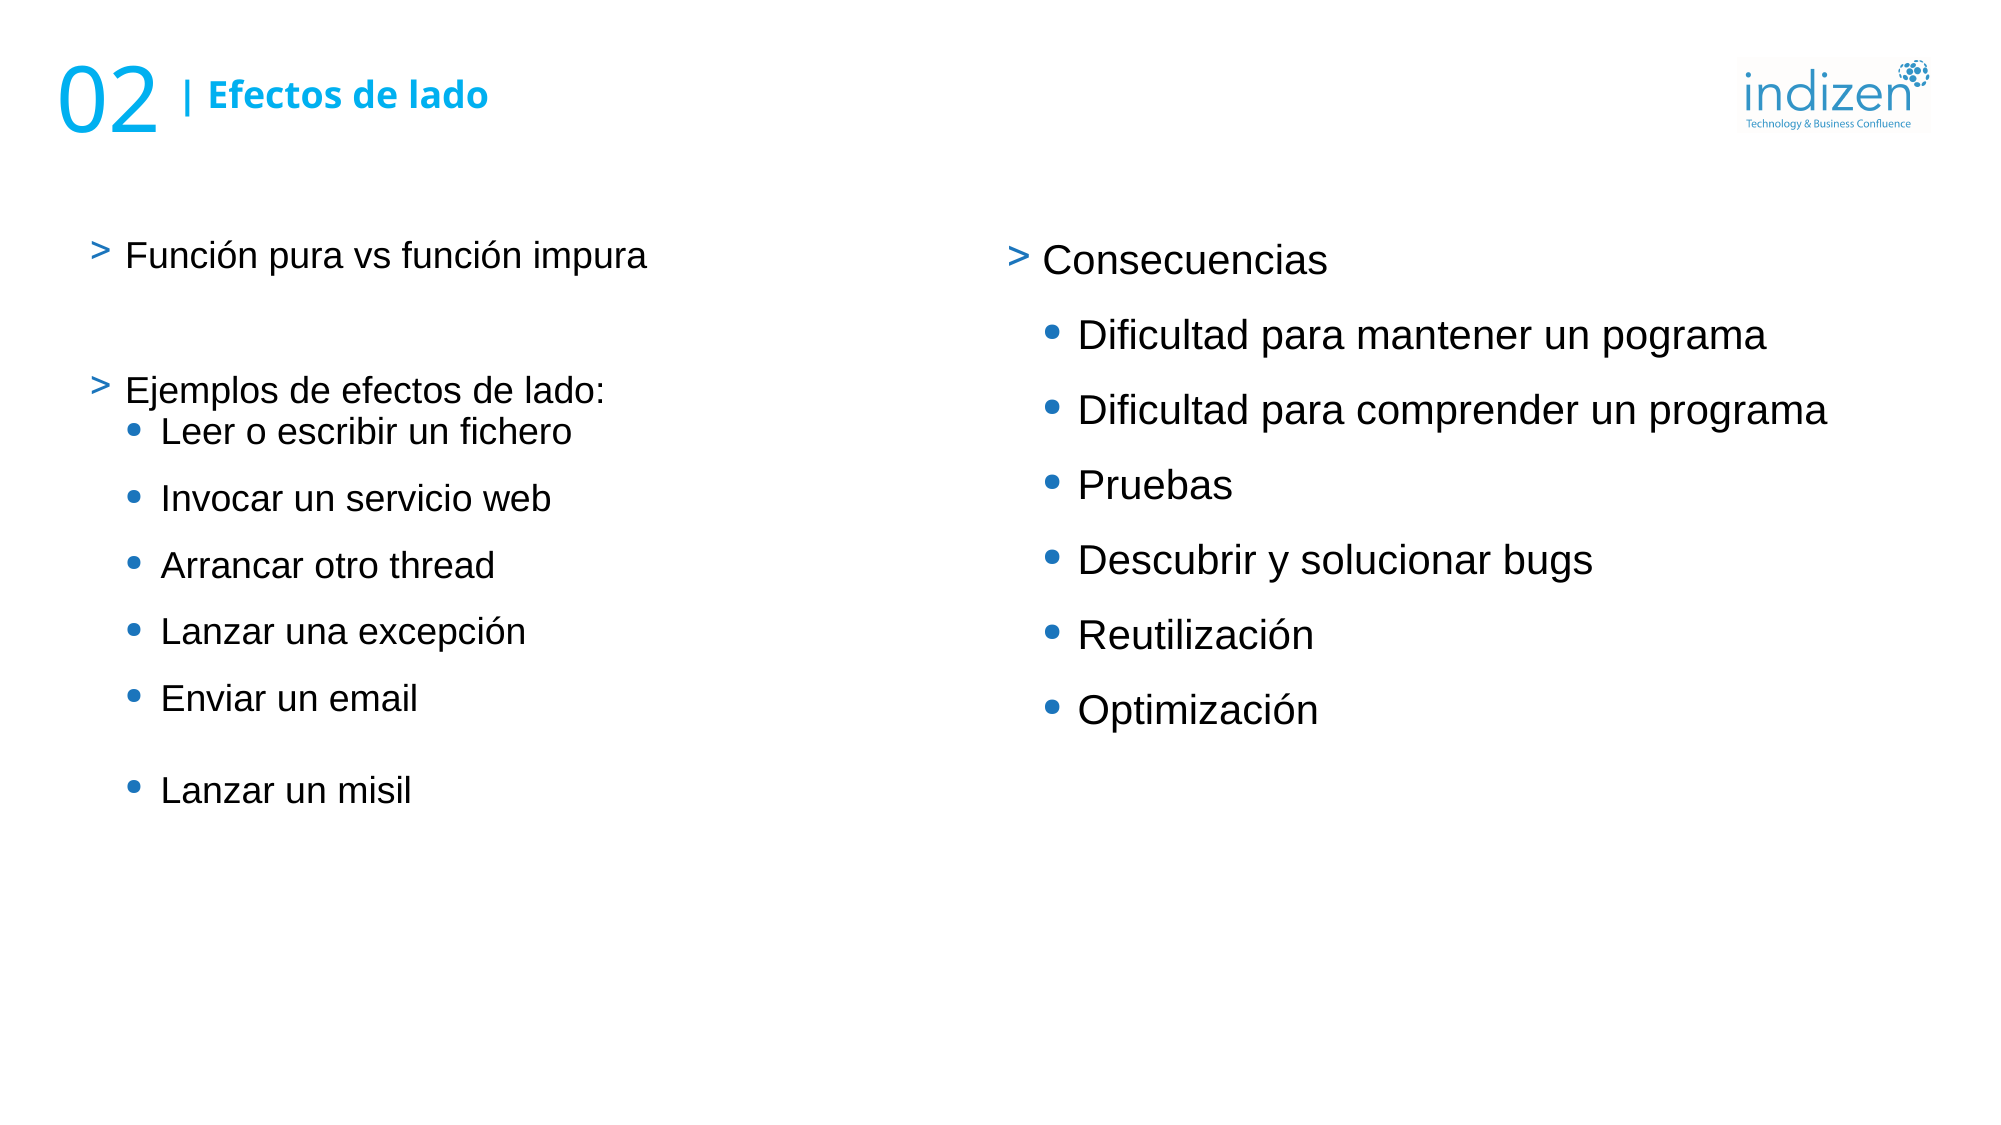

02
| Efectos de lado
Función pura vs función impura
Ejemplos de efectos de lado:
Leer o escribir un fichero
Invocar un servicio web
Arrancar otro thread
Lanzar una excepción
Enviar un email
Lanzar un misil
Consecuencias
Dificultad para mantener un pograma
Dificultad para comprender un programa
Pruebas
Descubrir y solucionar bugs
Reutilización
Optimización